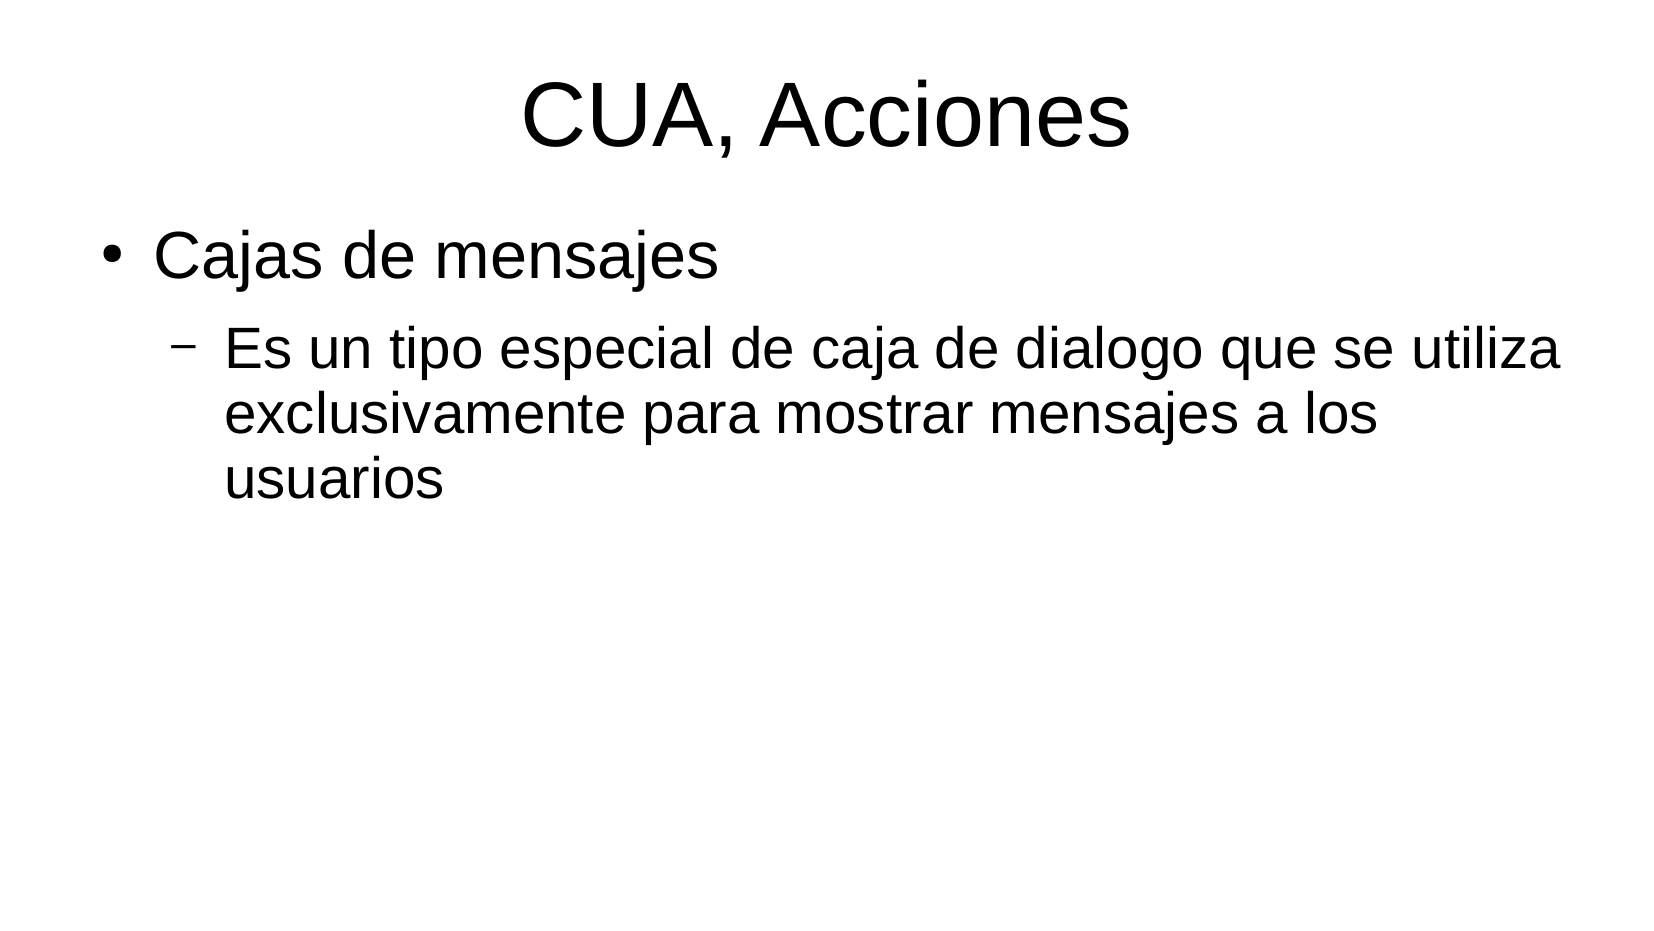

# CUA, Acciones
Cajas de mensajes
Es un tipo especial de caja de dialogo que se utiliza exclusivamente para mostrar mensajes a los usuarios